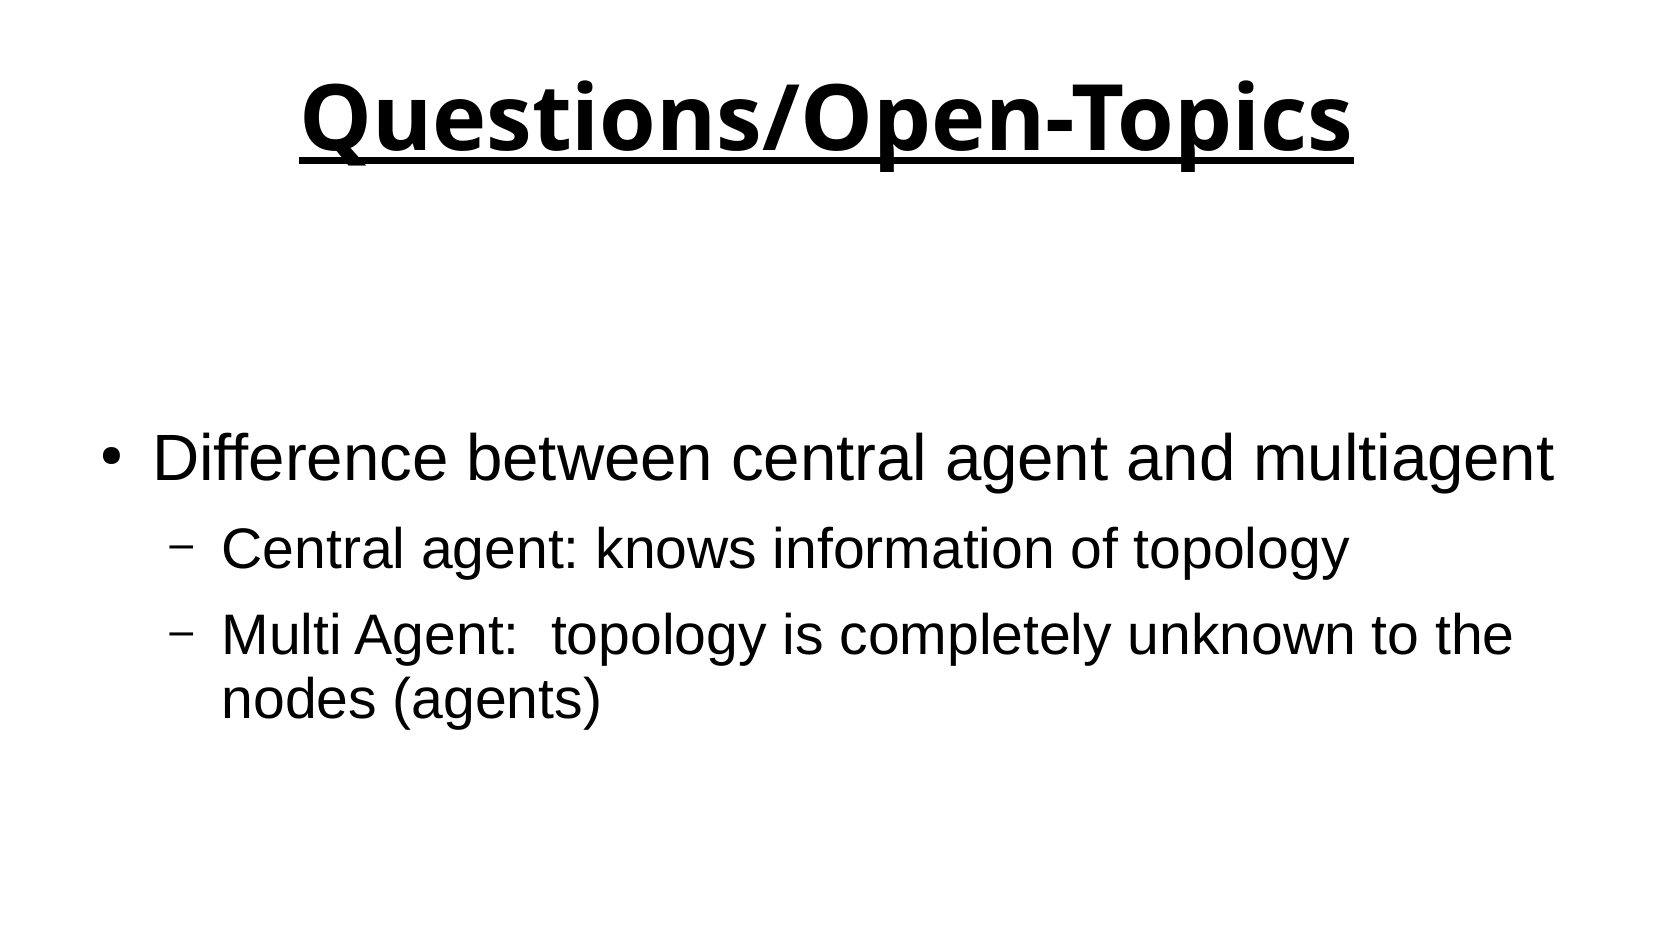

# Questions/Open-Topics
Difference between central agent and multiagent
Central agent: knows information of topology
Multi Agent: topology is completely unknown to the nodes (agents)